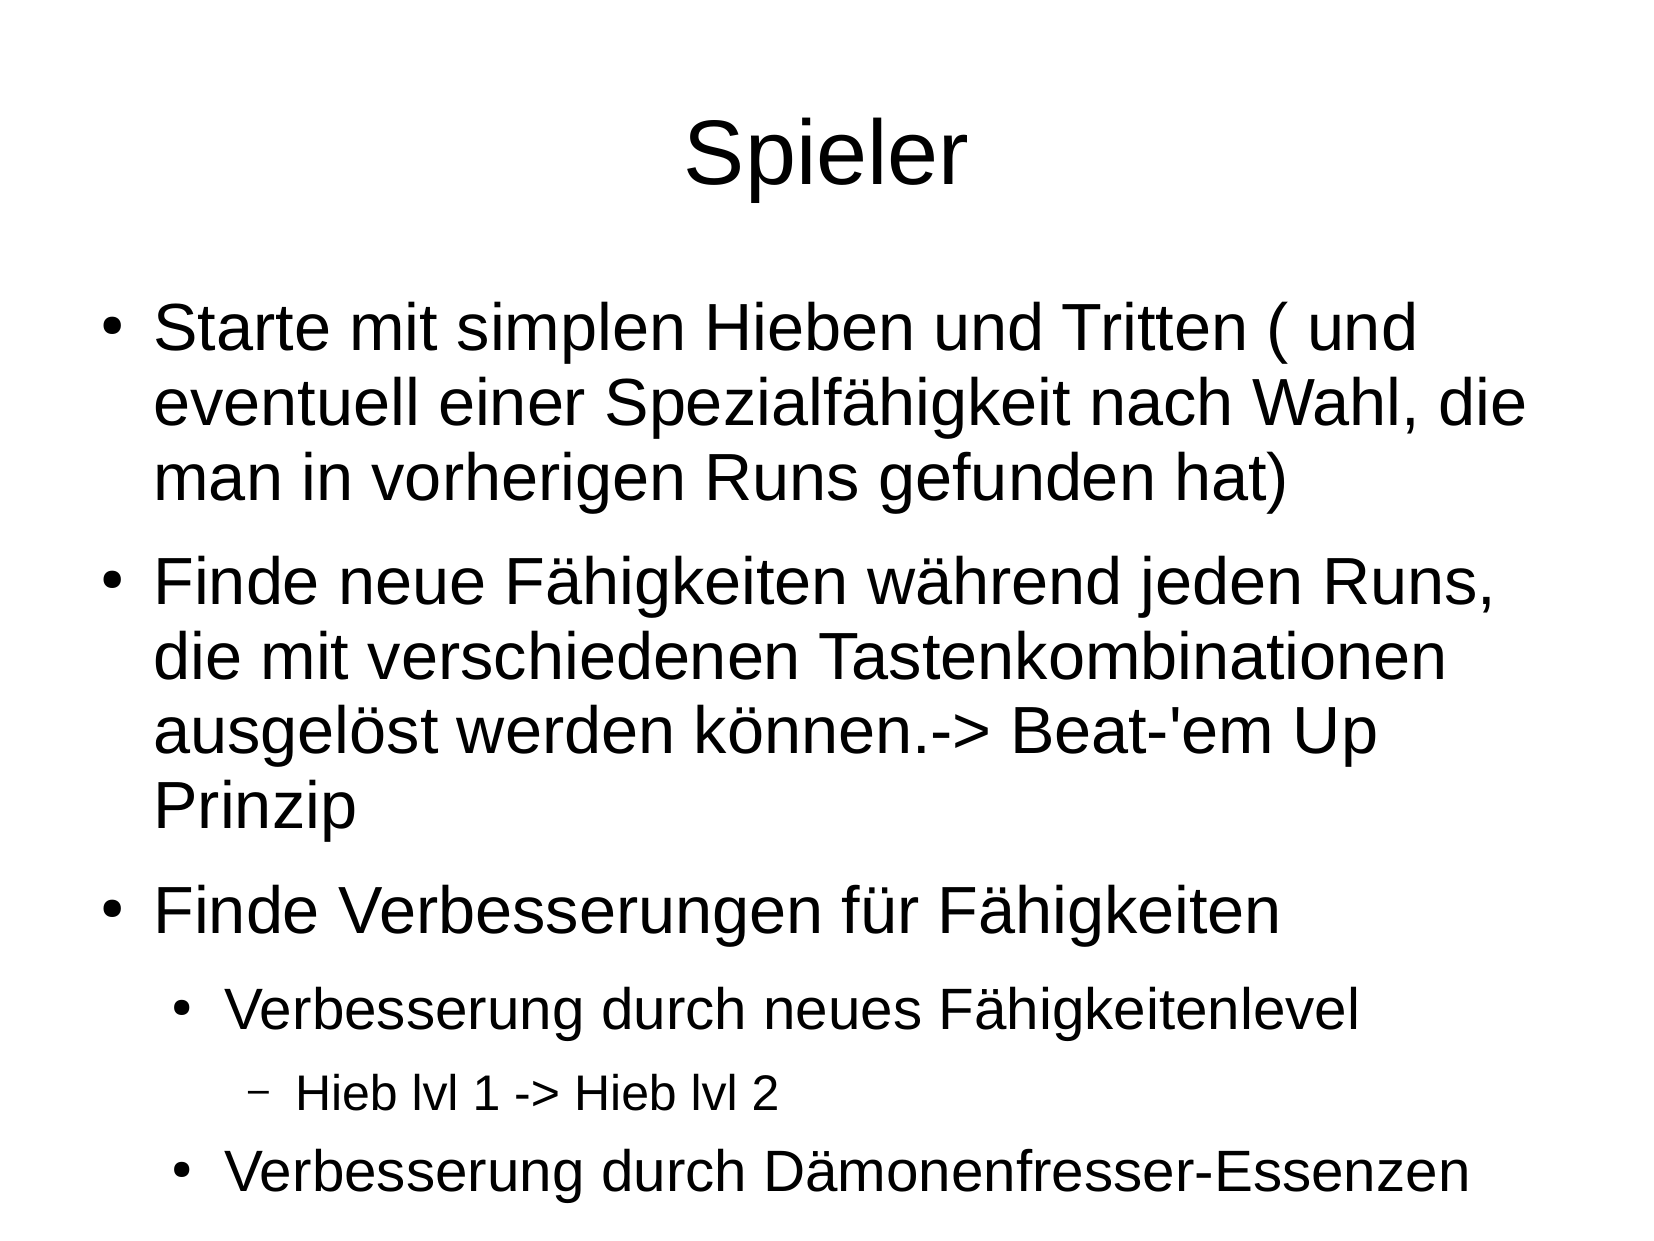

# Spieler
Starte mit simplen Hieben und Tritten ( und eventuell einer Spezialfähigkeit nach Wahl, die man in vorherigen Runs gefunden hat)
Finde neue Fähigkeiten während jeden Runs, die mit verschiedenen Tastenkombinationen ausgelöst werden können.-> Beat-'em Up Prinzip
Finde Verbesserungen für Fähigkeiten
Verbesserung durch neues Fähigkeitenlevel
Hieb lvl 1 -> Hieb lvl 2
Verbesserung durch Dämonenfresser-Essenzen